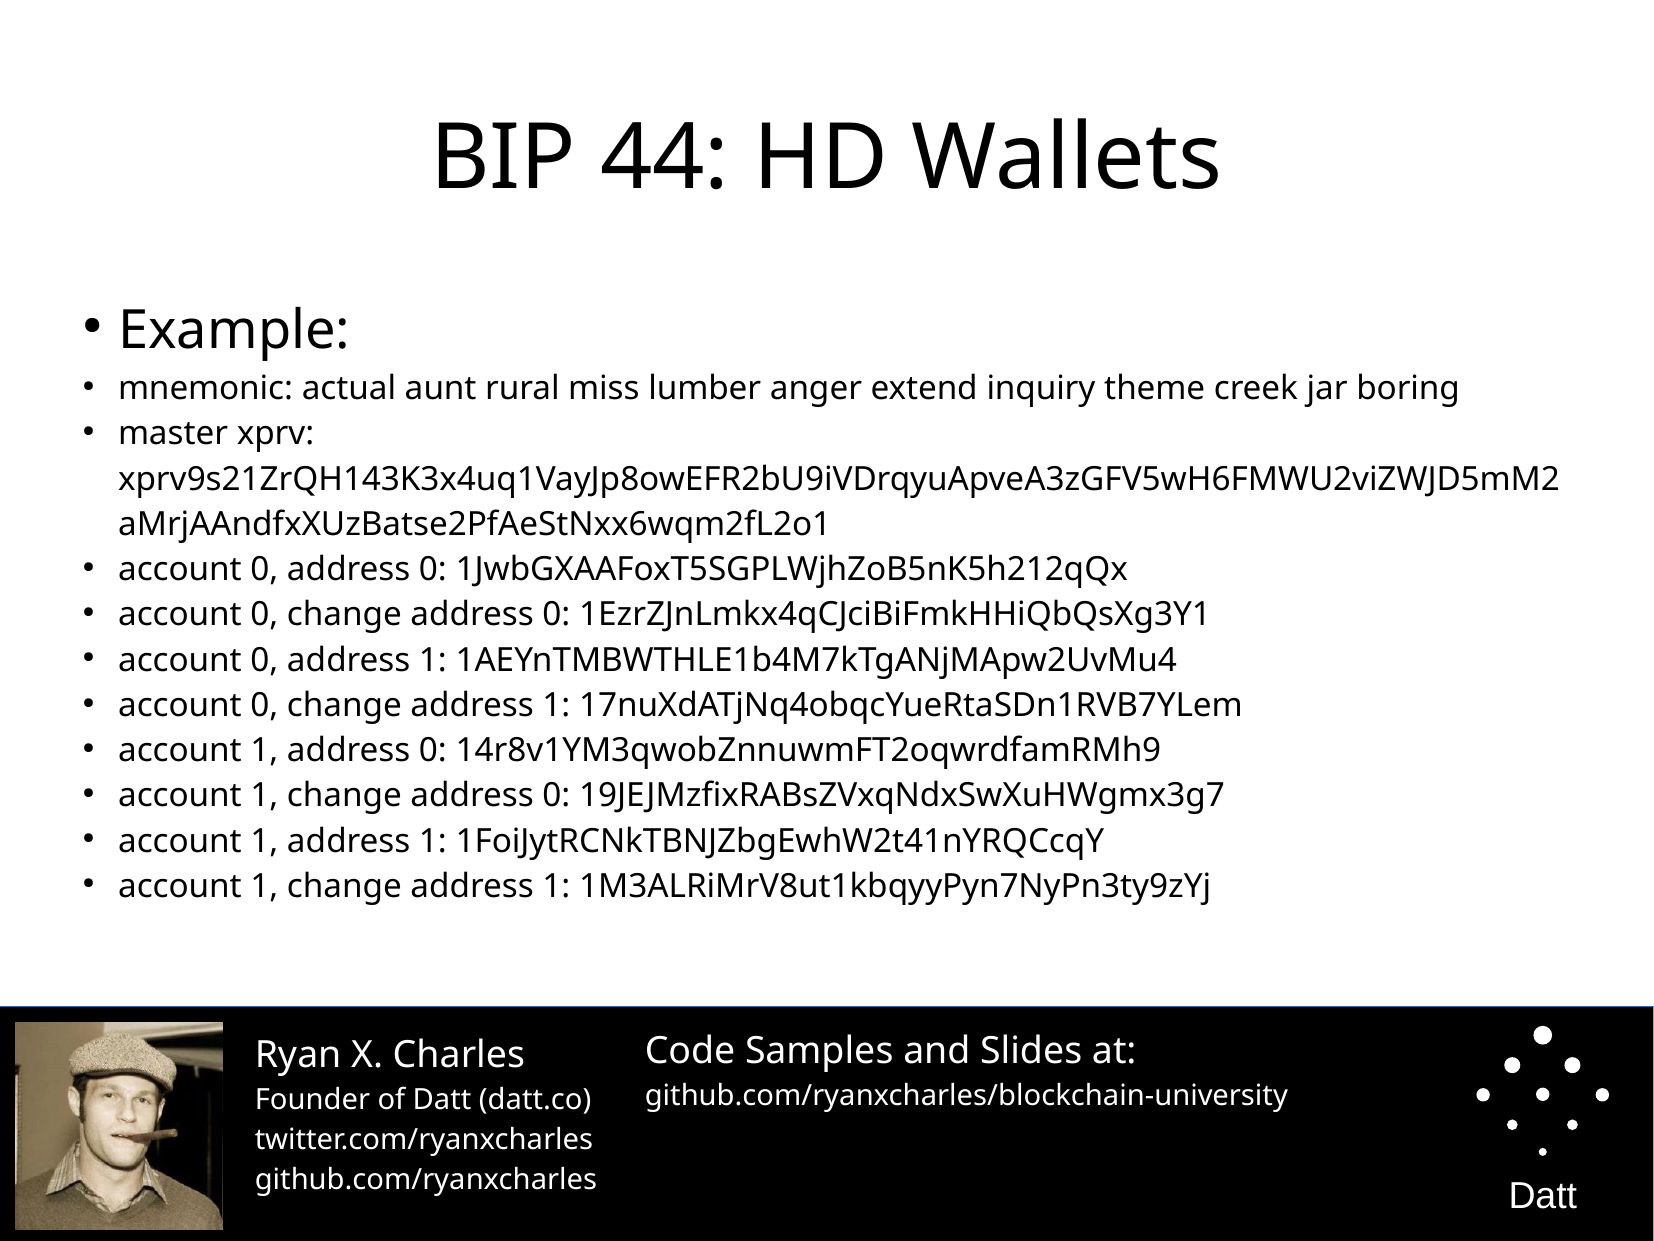

BIP 44: HD Wallets
# Example:
mnemonic: actual aunt rural miss lumber anger extend inquiry theme creek jar boring
master xprv: xprv9s21ZrQH143K3x4uq1VayJp8owEFR2bU9iVDrqyuApveA3zGFV5wH6FMWU2viZWJD5mM2aMrjAAndfxXUzBatse2PfAeStNxx6wqm2fL2o1
account 0, address 0: 1JwbGXAAFoxT5SGPLWjhZoB5nK5h212qQx
account 0, change address 0: 1EzrZJnLmkx4qCJciBiFmkHHiQbQsXg3Y1
account 0, address 1: 1AEYnTMBWTHLE1b4M7kTgANjMApw2UvMu4
account 0, change address 1: 17nuXdATjNq4obqcYueRtaSDn1RVB7YLem
account 1, address 0: 14r8v1YM3qwobZnnuwmFT2oqwrdfamRMh9
account 1, change address 0: 19JEJMzfixRABsZVxqNdxSwXuHWgmx3g7
account 1, address 1: 1FoiJytRCNkTBNJZbgEwhW2t41nYRQCcqY
account 1, change address 1: 1M3ALRiMrV8ut1kbqyyPyn7NyPn3ty9zYj
Code Samples and Slides at:
github.com/ryanxcharles/blockchain-university
Ryan X. Charles
Founder of Datt (datt.co)
twitter.com/ryanxcharles
github.com/ryanxcharles
Datt